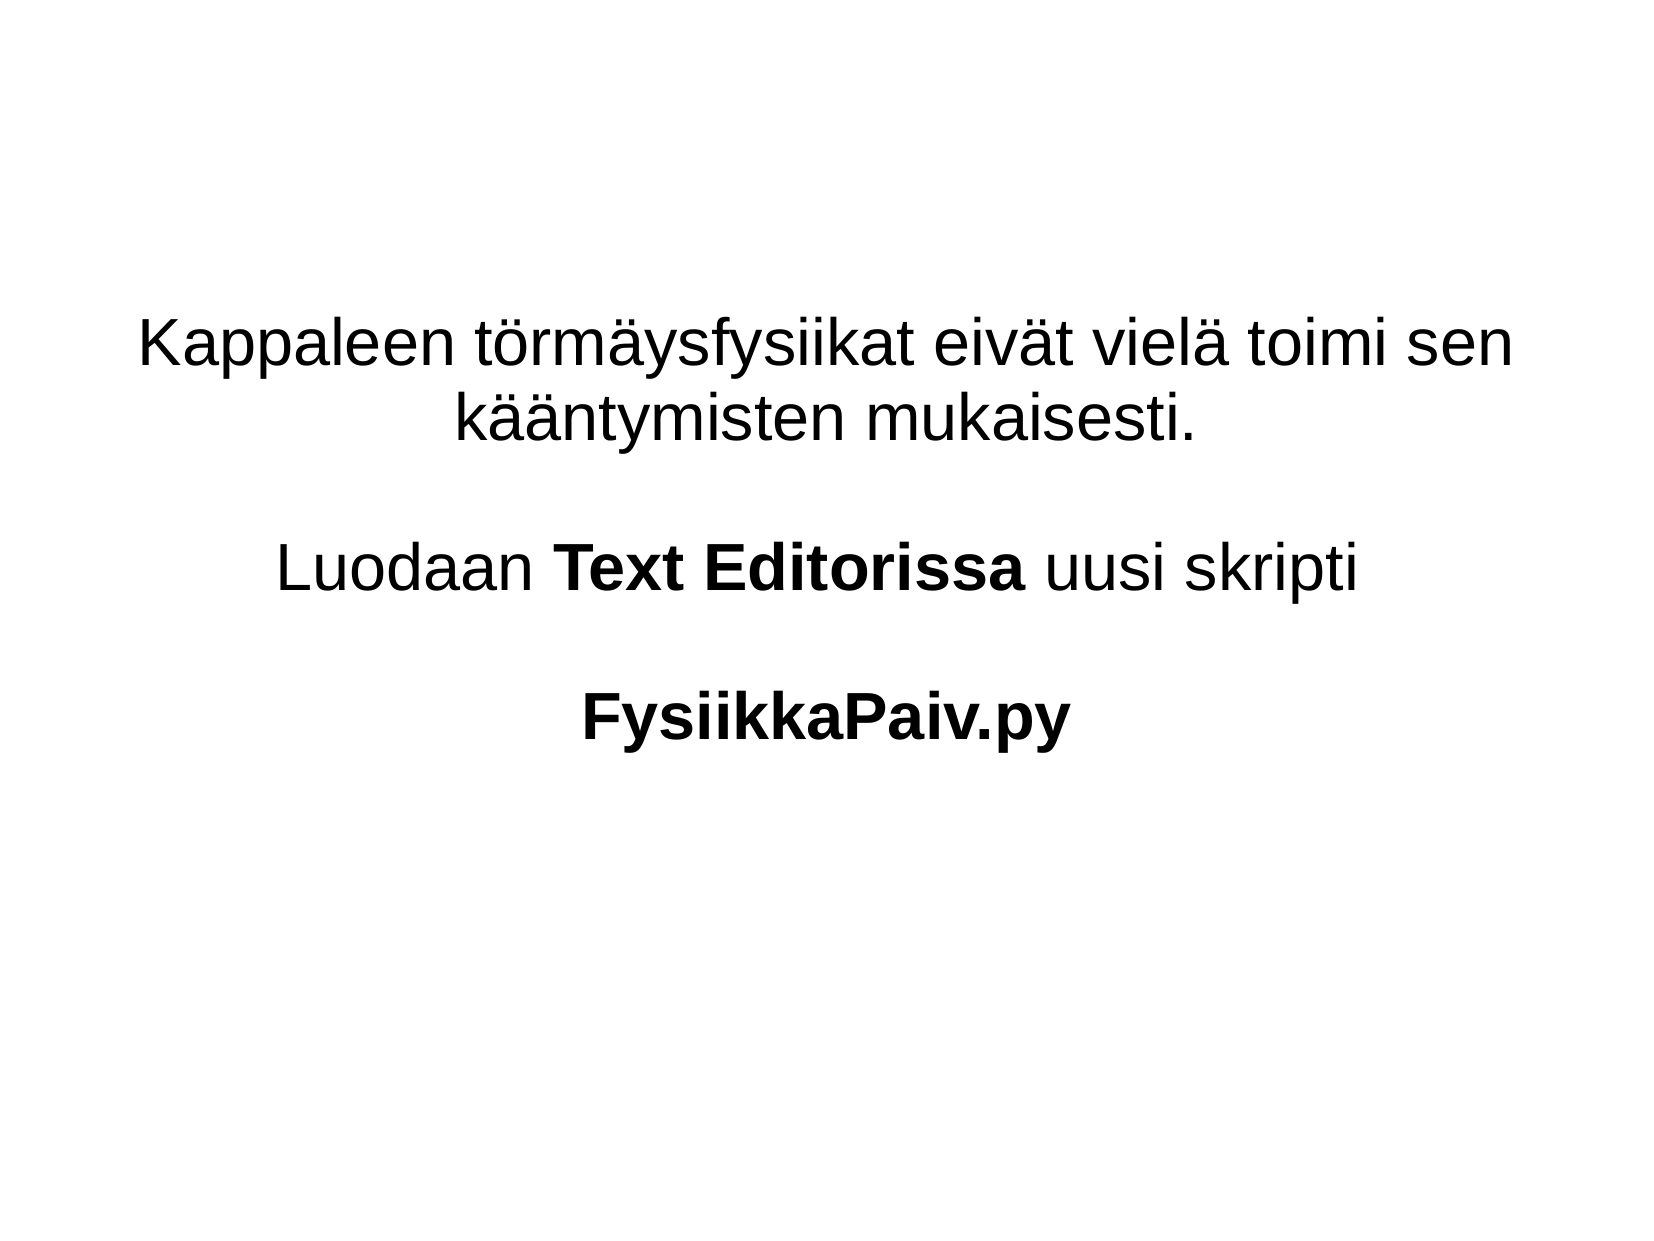

# Kappaleen törmäysfysiikat eivät vielä toimi sen kääntymisten mukaisesti.
Luodaan Text Editorissa uusi skripti
FysiikkaPaiv.py